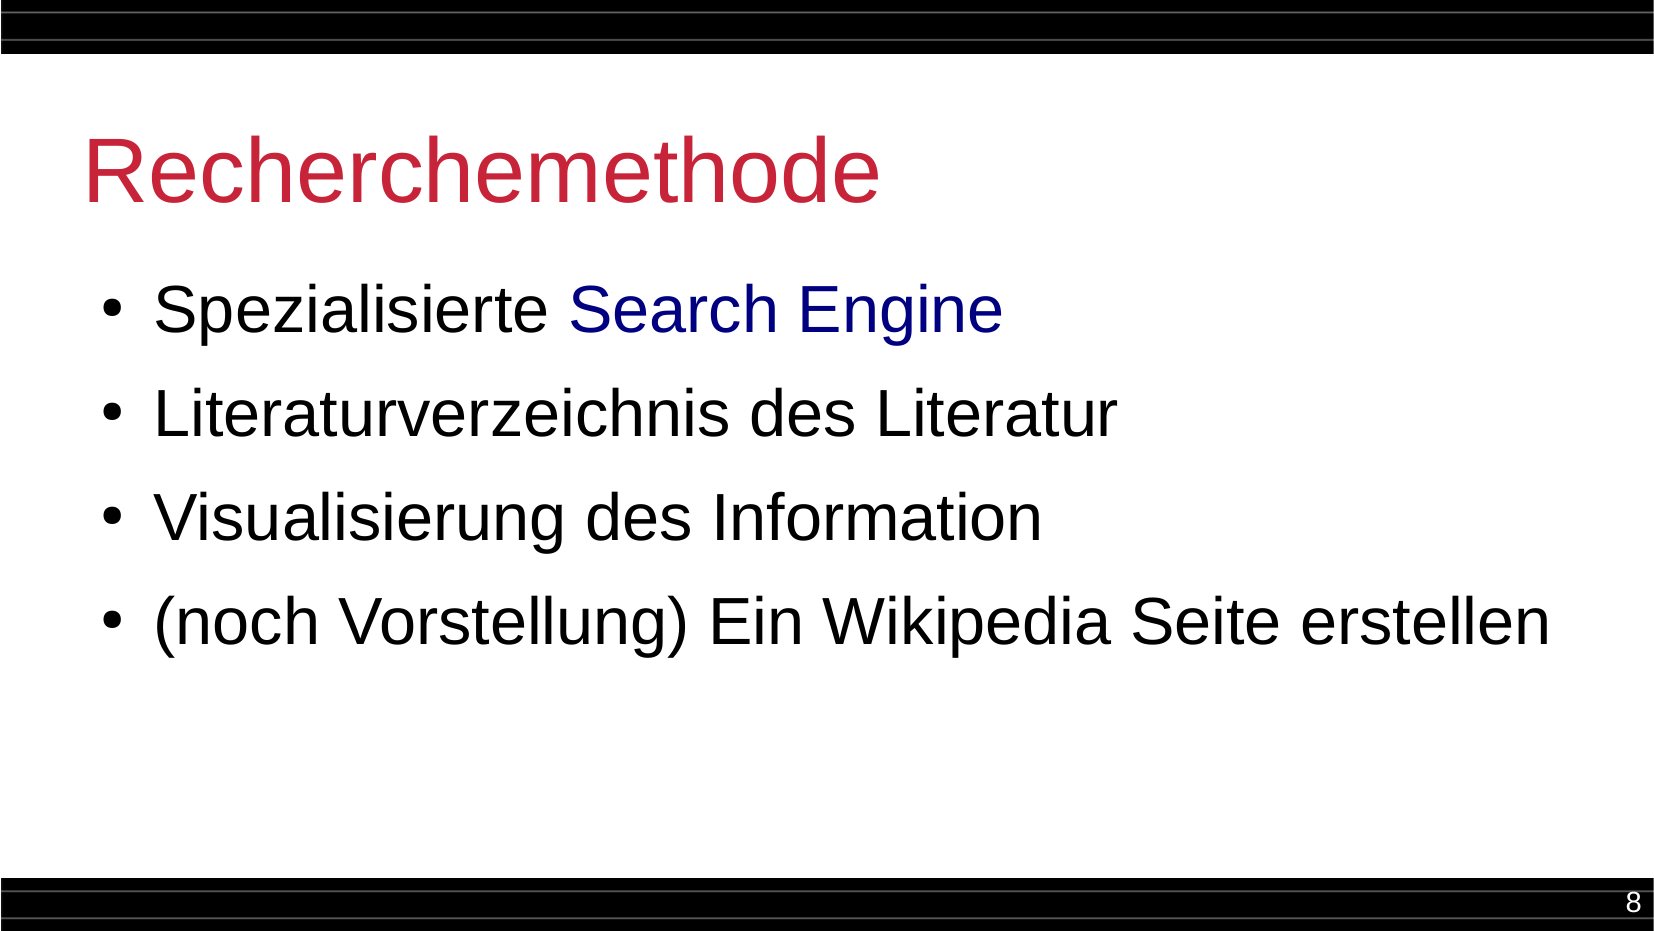

# Recherchemethode
Spezialisierte Search Engine
Literaturverzeichnis des Literatur
Visualisierung des Information
(noch Vorstellung) Ein Wikipedia Seite erstellen